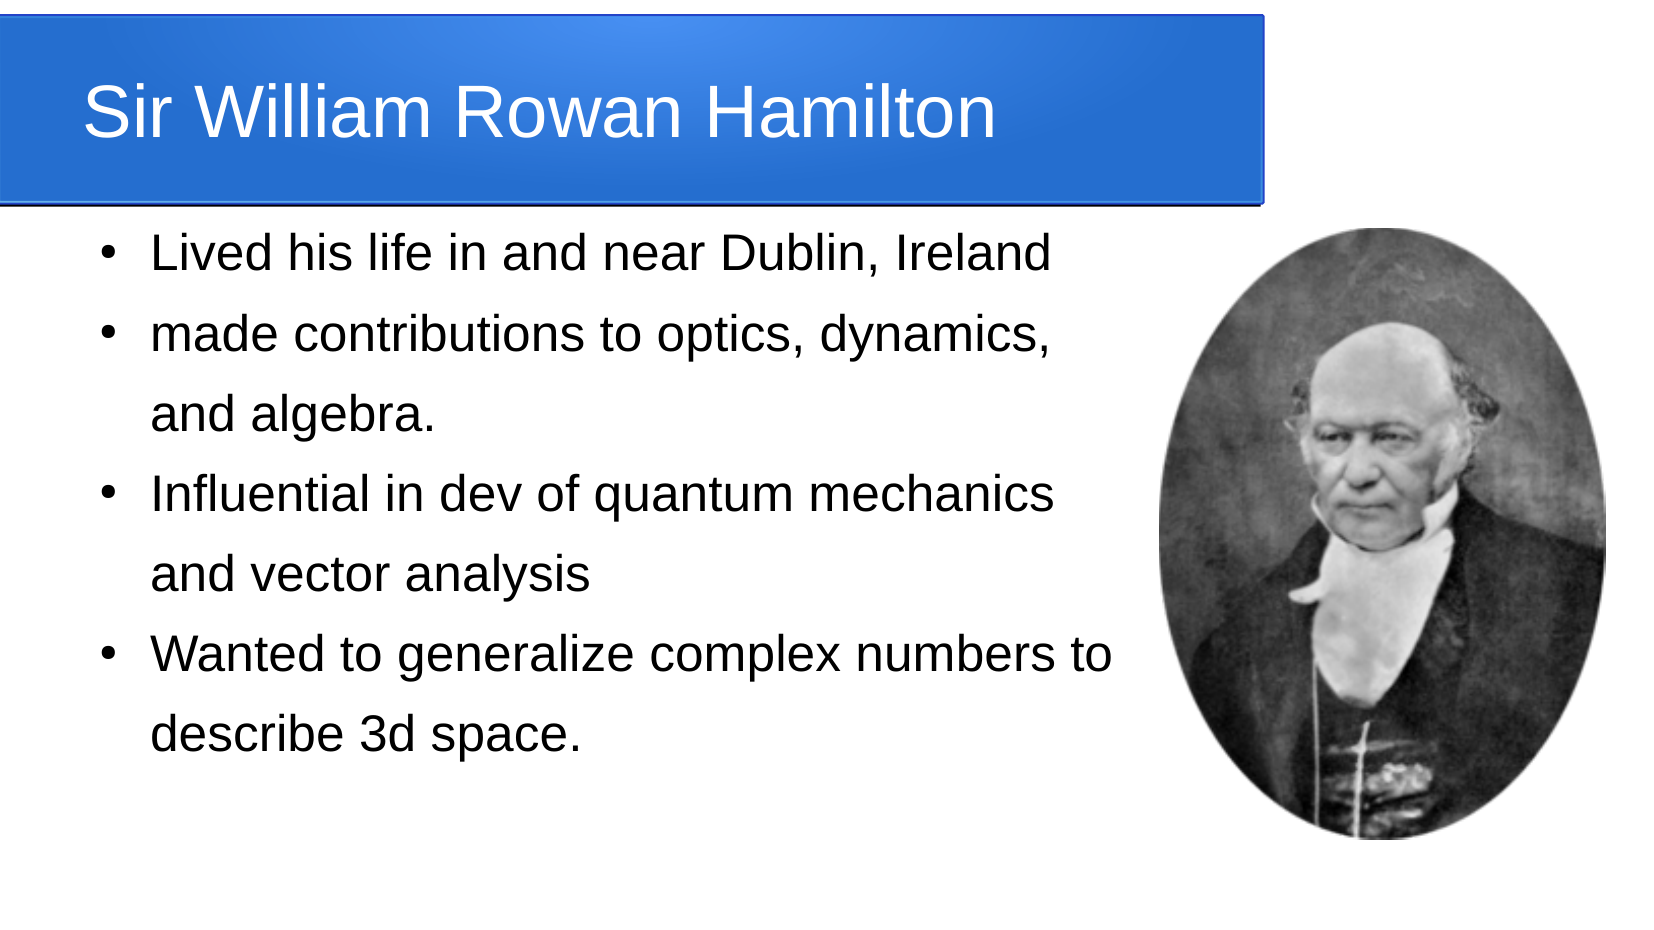

# Sir William Rowan Hamilton
Lived his life in and near Dublin, Ireland
made contributions to optics, dynamics,
and algebra.
Influential in dev of quantum mechanics
and vector analysis
Wanted to generalize complex numbers to
describe 3d space.